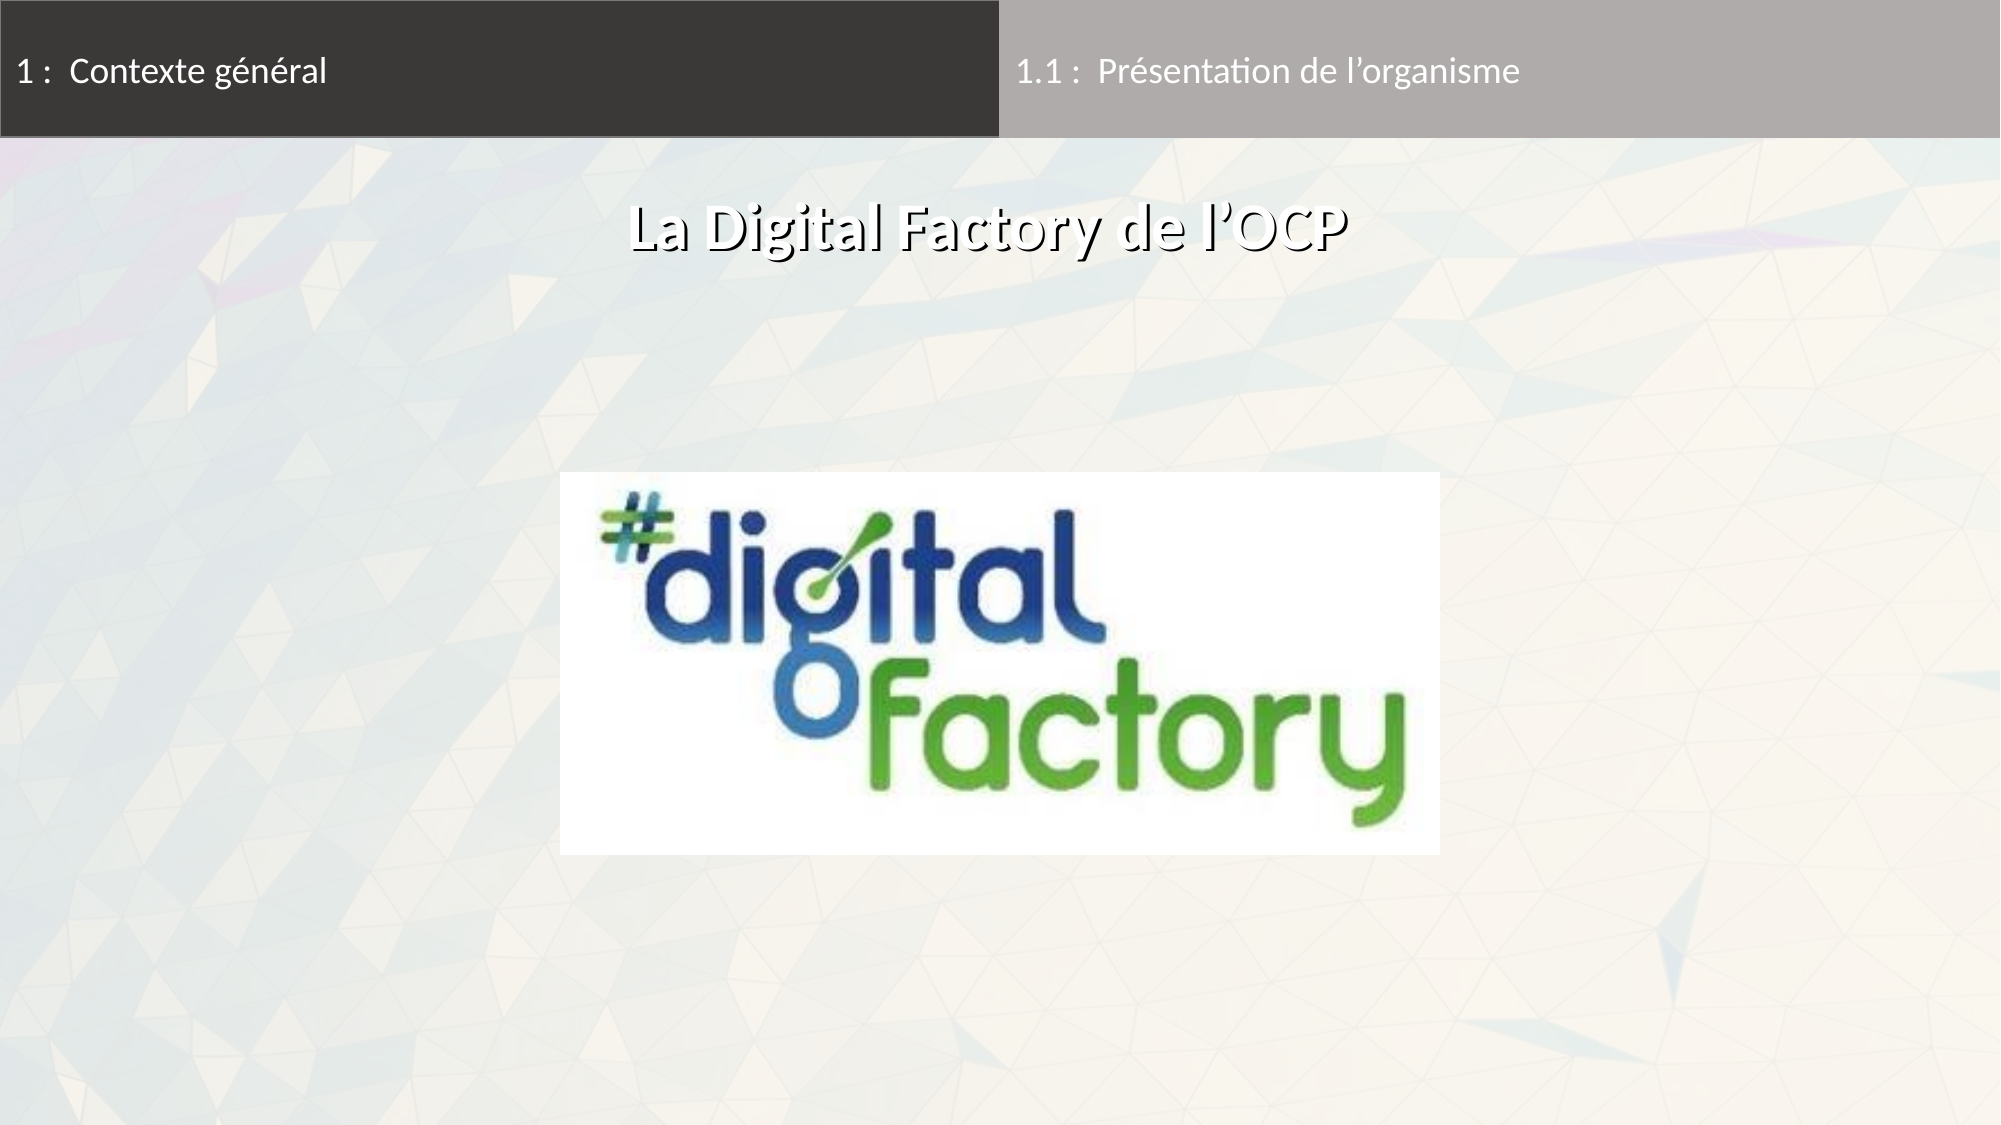

1 : Contexte général
1.1 : Présentation de l’organisme
La Digital Factory de l’OCP